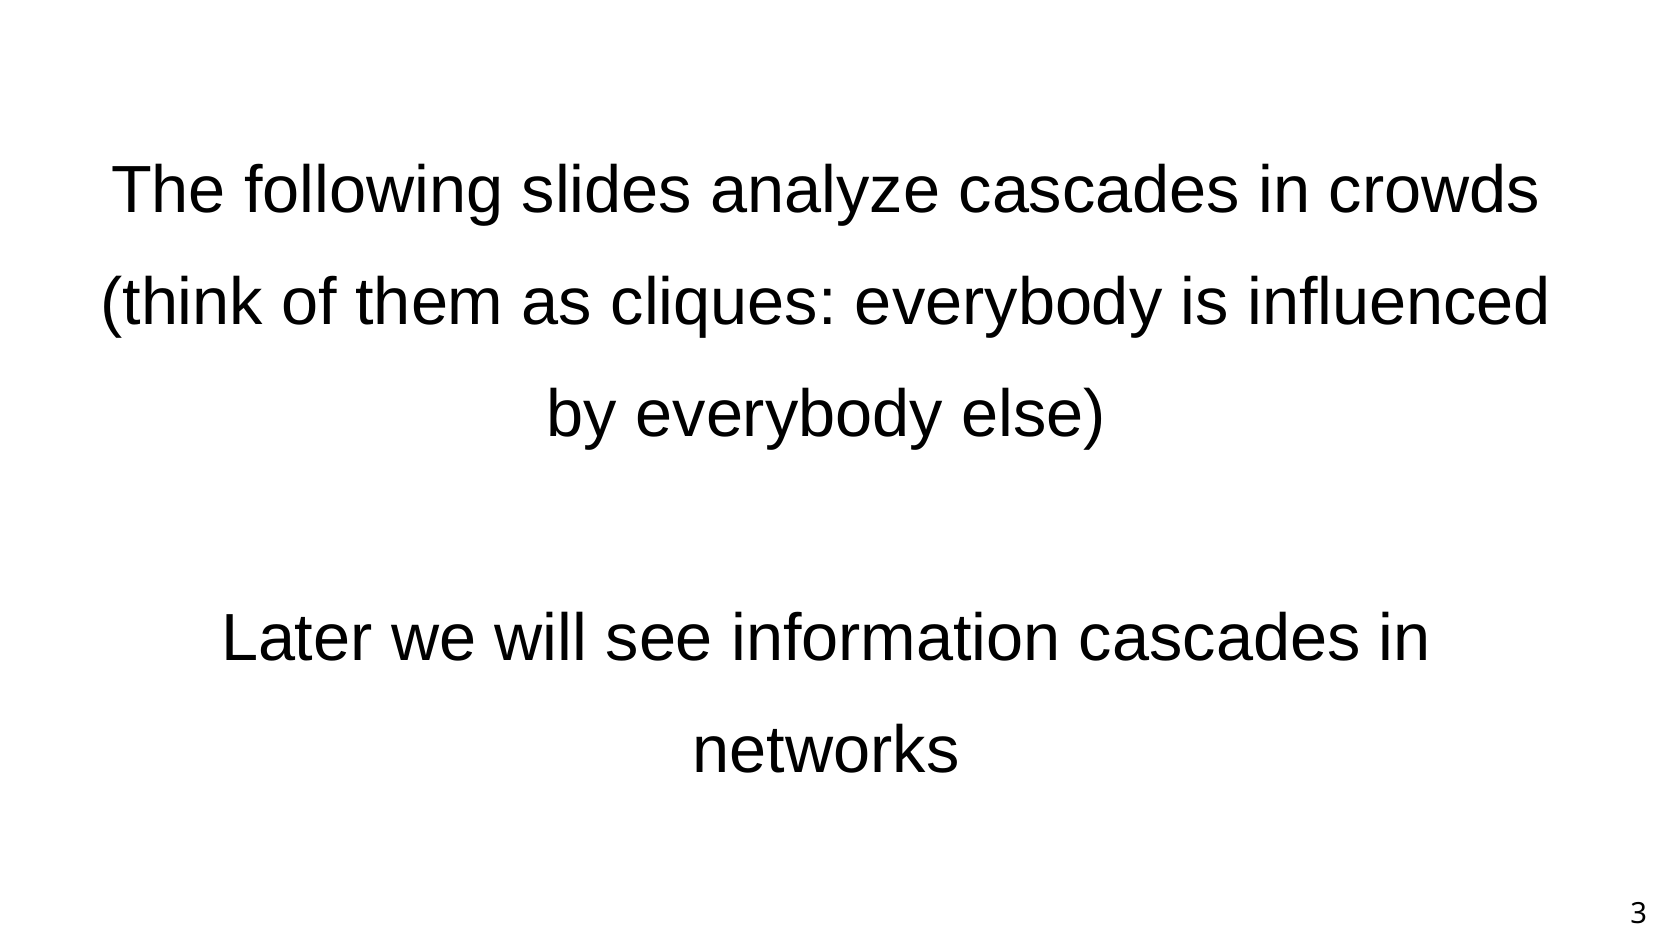

# The following slides analyze cascades in crowds (think of them as cliques: everybody is influenced by everybody else)
Later we will see information cascades in networks
3